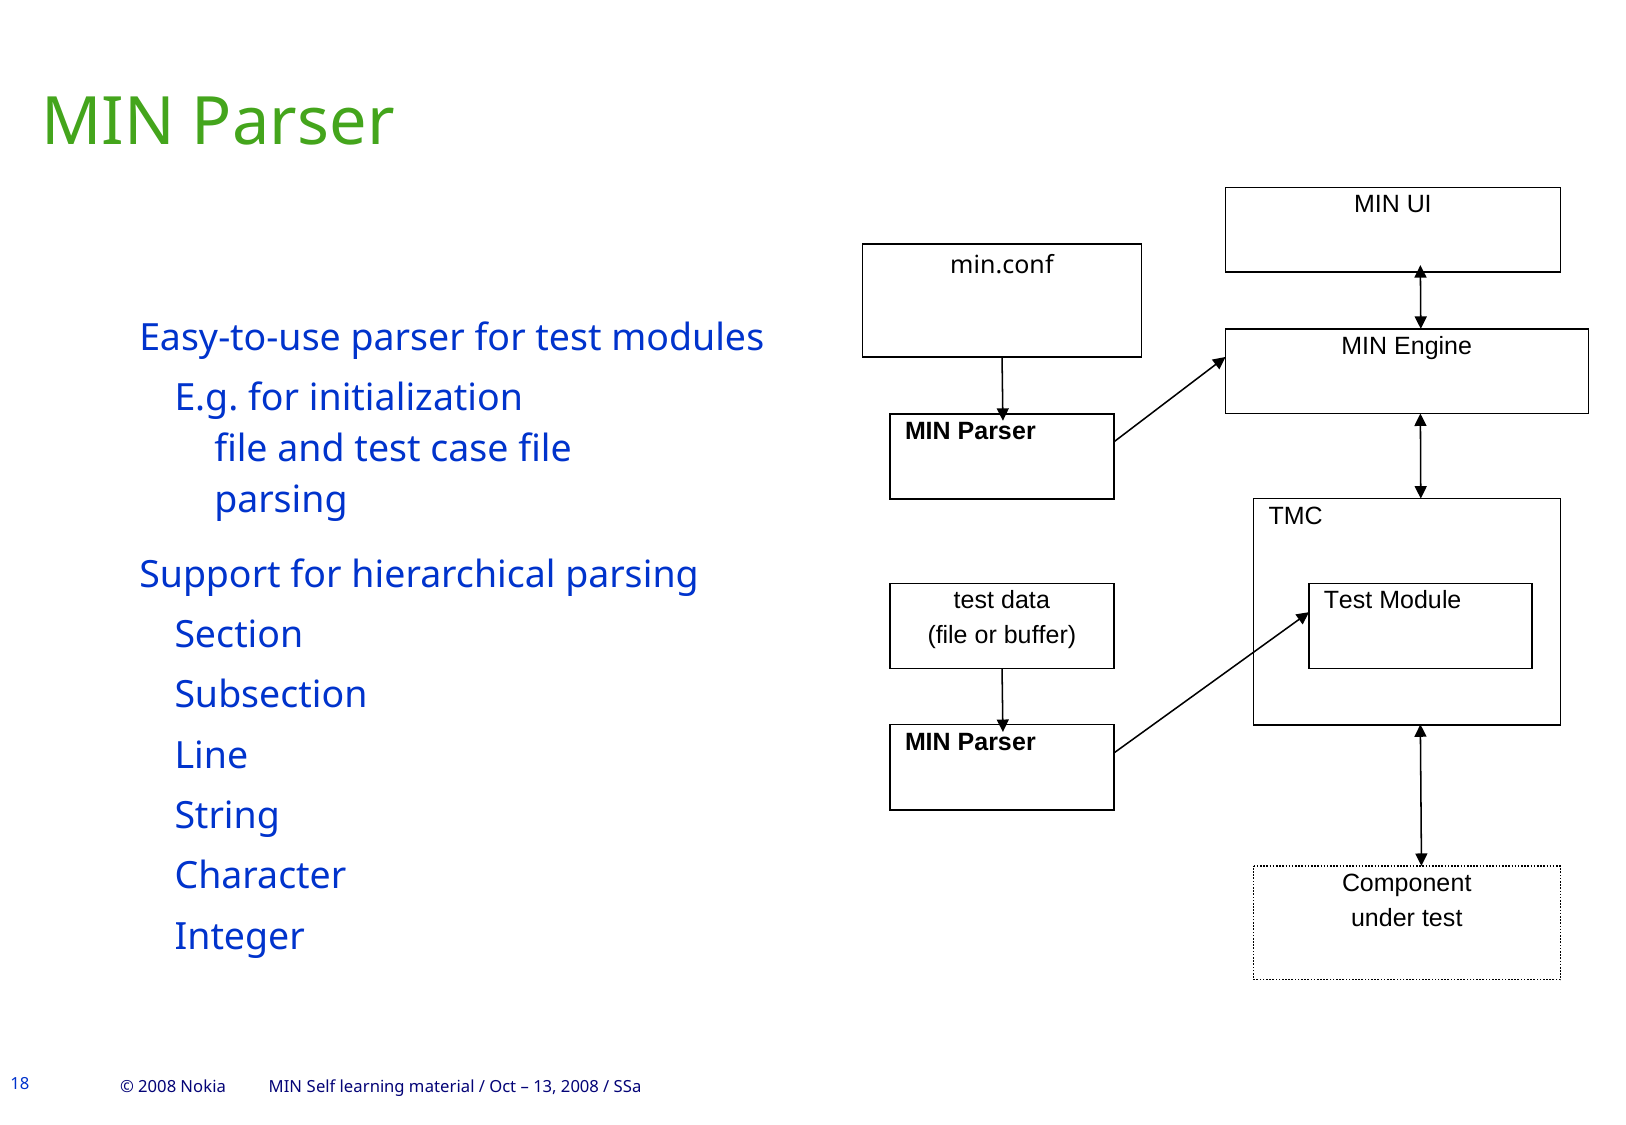

# MIN Parser
MIN UI
min.conf
MIN Engine
MIN Parser
TMC
test data
(file or buffer)
Test Module
MIN Parser
Component
under test
Easy-to-use parser for test modules
E.g. for initialization
file and test case file
parsing
Support for hierarchical parsing
Section
Subsection
Line
String
Character
Integer